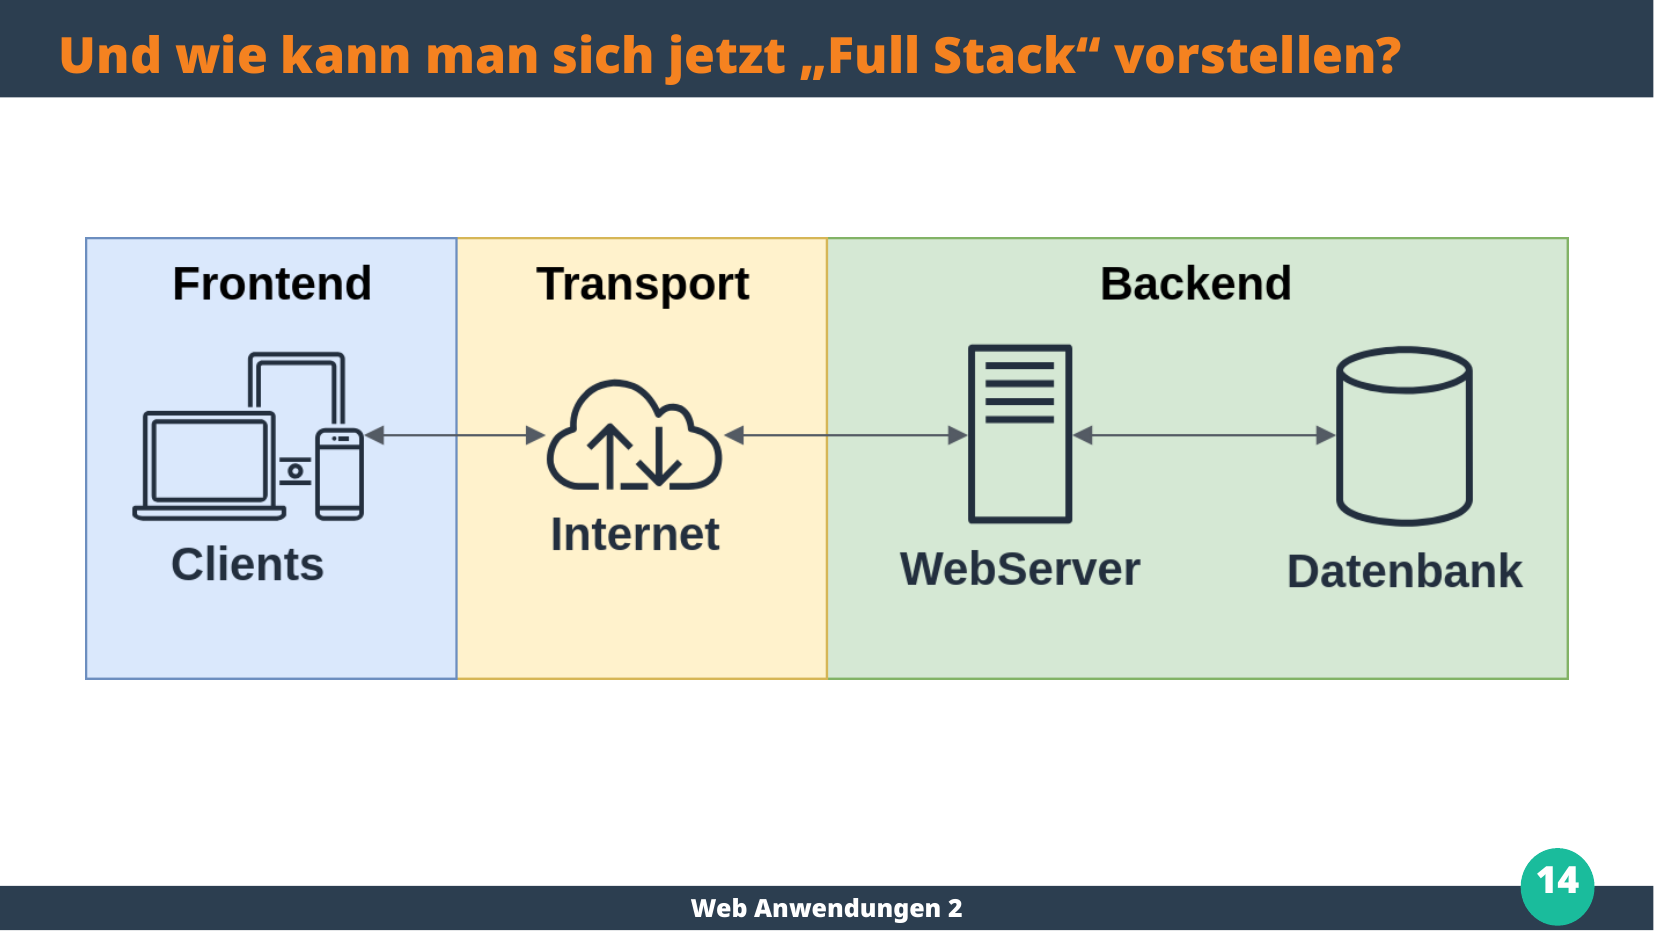

# Und wie kann man sich jetzt „Full Stack“ vorstellen?
14